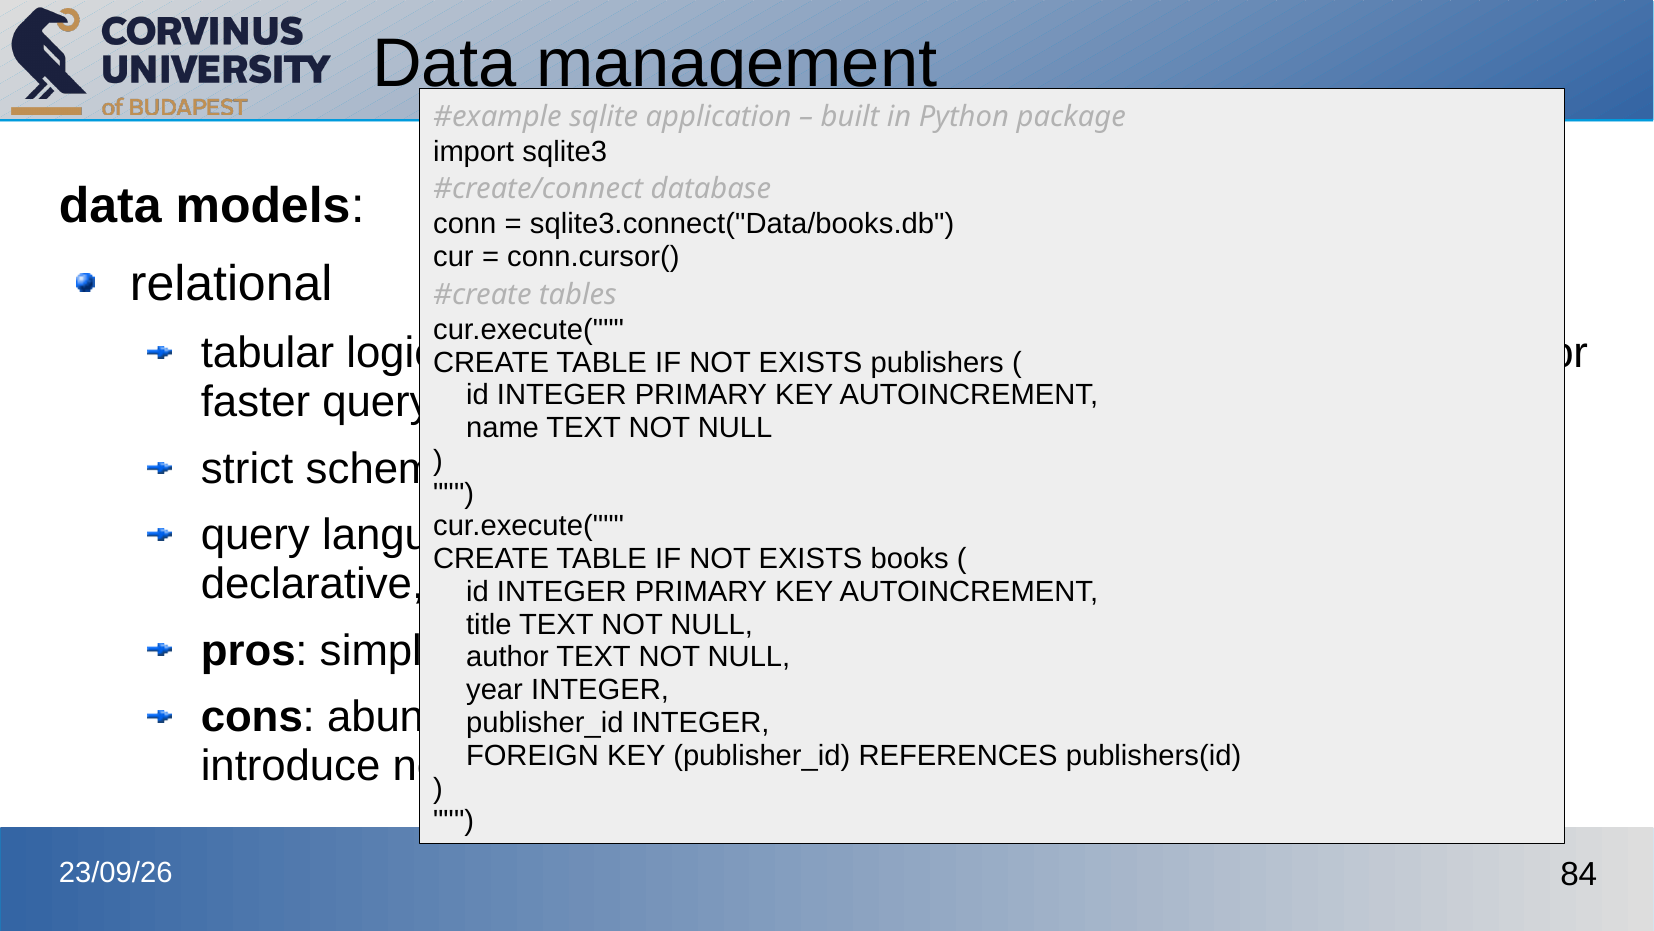

# Data management
#example sqlite application – built in Python package
import sqlite3
#create/connect database
conn = sqlite3.connect("Data/books.db")
cur = conn.cursor()
#create tables
cur.execute("""
CREATE TABLE IF NOT EXISTS publishers (
 id INTEGER PRIMARY KEY AUTOINCREMENT,
 name TEXT NOT NULL
)
""")
cur.execute("""
CREATE TABLE IF NOT EXISTS books (
 id INTEGER PRIMARY KEY AUTOINCREMENT,
 title TEXT NOT NULL,
 author TEXT NOT NULL,
 year INTEGER,
 publisher_id INTEGER,
 FOREIGN KEY (publisher_id) REFERENCES publishers(id)
)
""")
data models:
relational
tabular logic: main tables, subtables for standardization, index tables for faster query
strict schemas
query language for data retrieval → SQL (structured query language): declarative, specify the result, not the algorithm
pros: simple logic, widely used
cons: abundant schema systems, lots of superficial data, tedious to introduce new features, complicated table structure